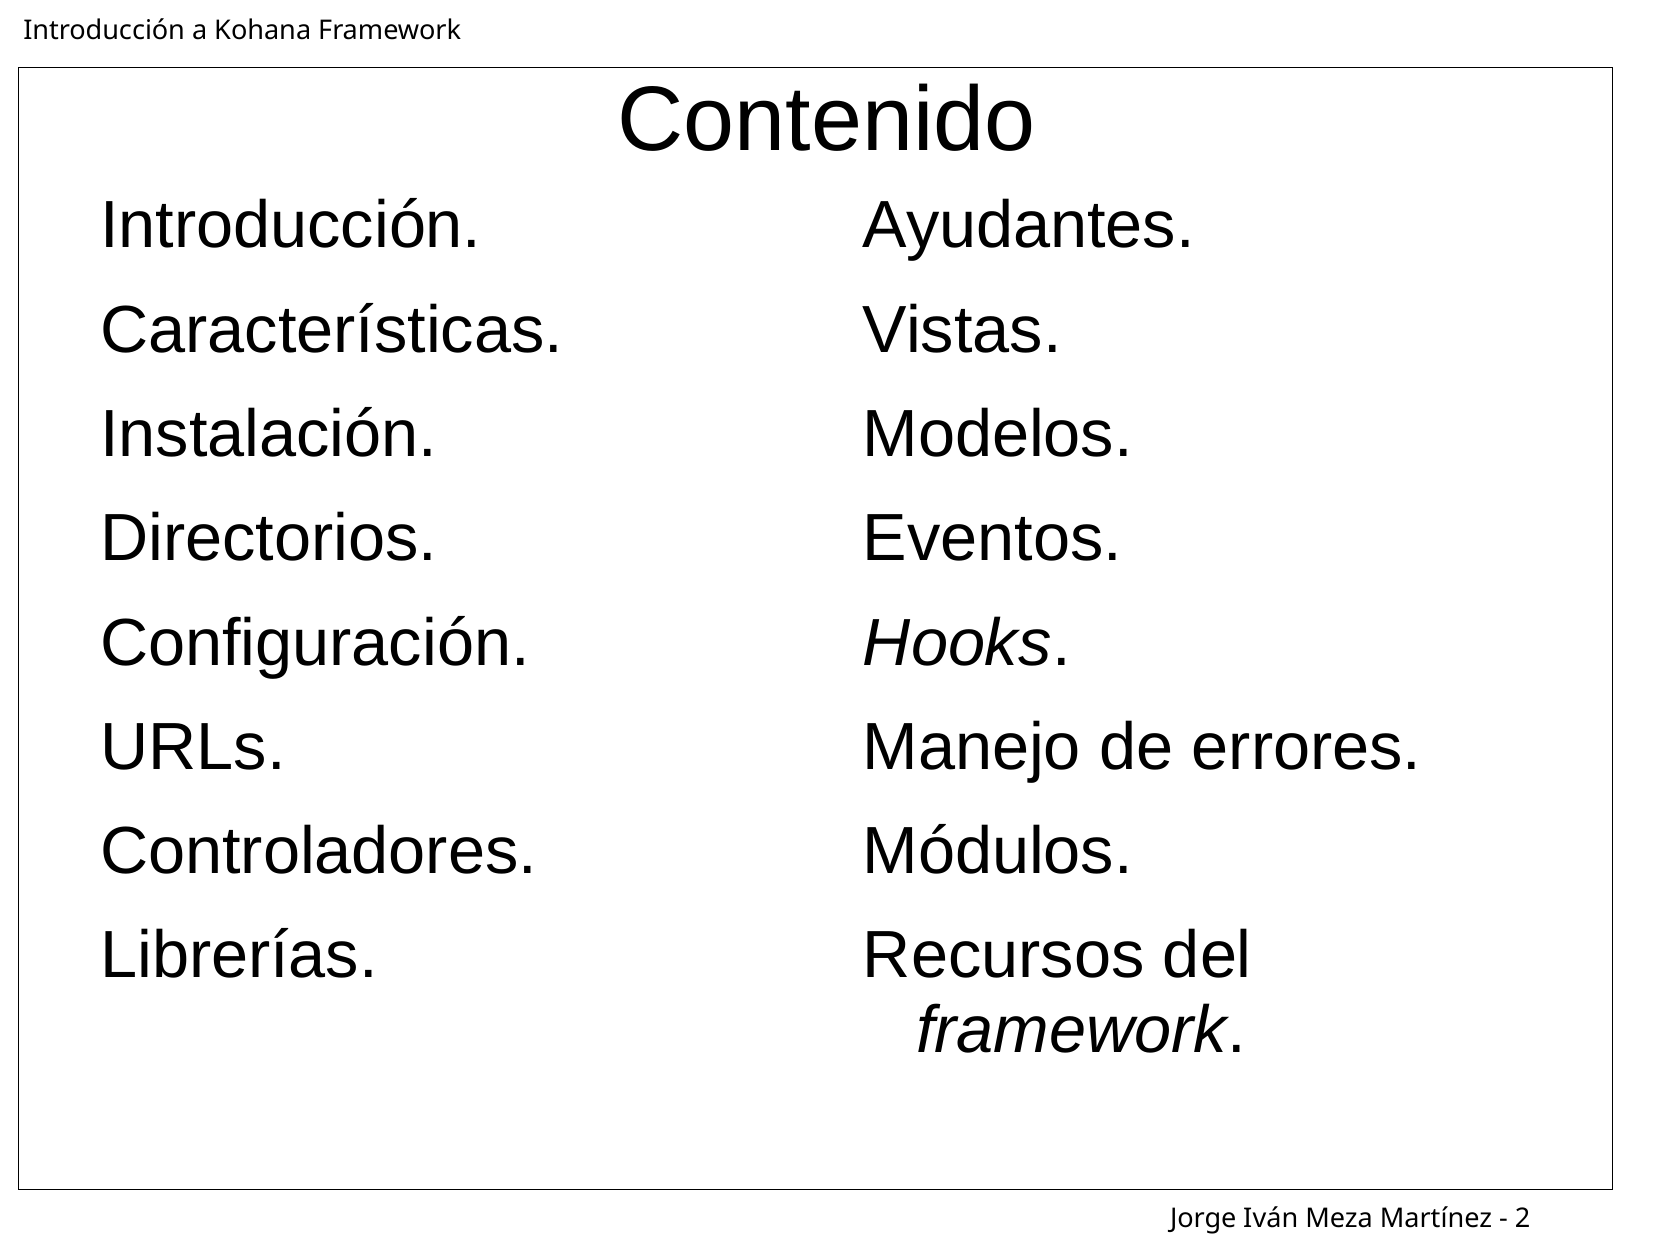

# Contenido
Introducción.
Características.
Instalación.
Directorios.
Configuración.
URLs.
Controladores.
Librerías.
Ayudantes.
Vistas.
Modelos.
Eventos.
Hooks.
Manejo de errores.
Módulos.
Recursos del framework.